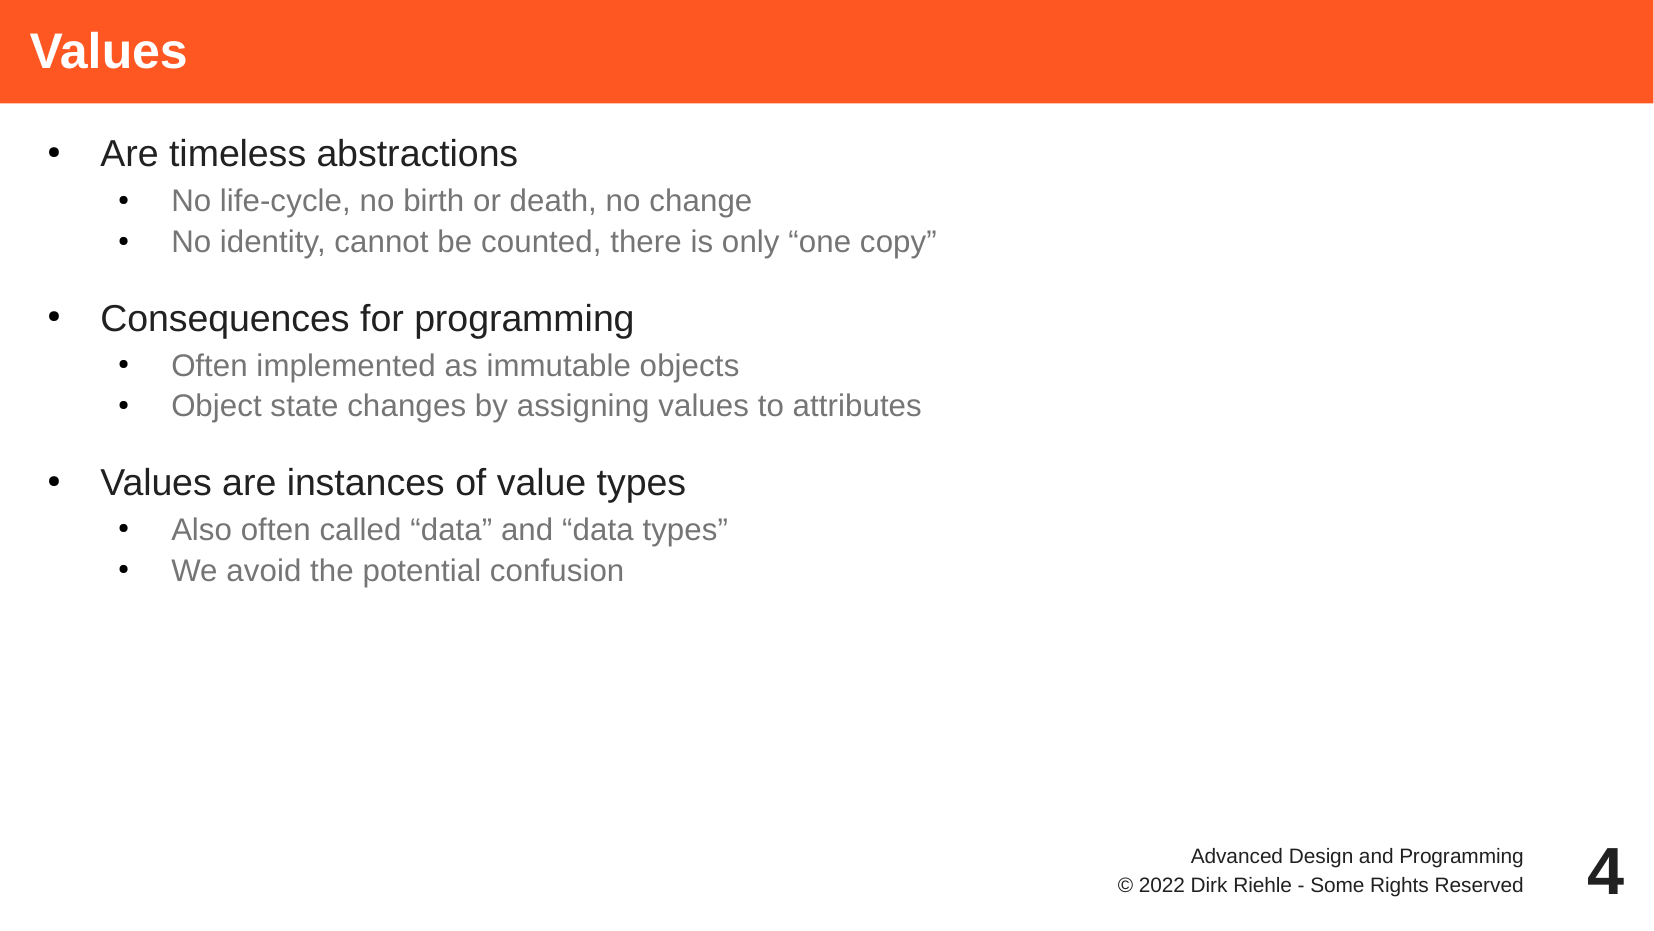

# Values
Are timeless abstractions
No life-cycle, no birth or death, no change
No identity, cannot be counted, there is only “one copy”
Consequences for programming
Often implemented as immutable objects
Object state changes by assigning values to attributes
Values are instances of value types
Also often called “data” and “data types”
We avoid the potential confusion
Advanced Design and Programming
4
© 2022 Dirk Riehle - Some Rights Reserved